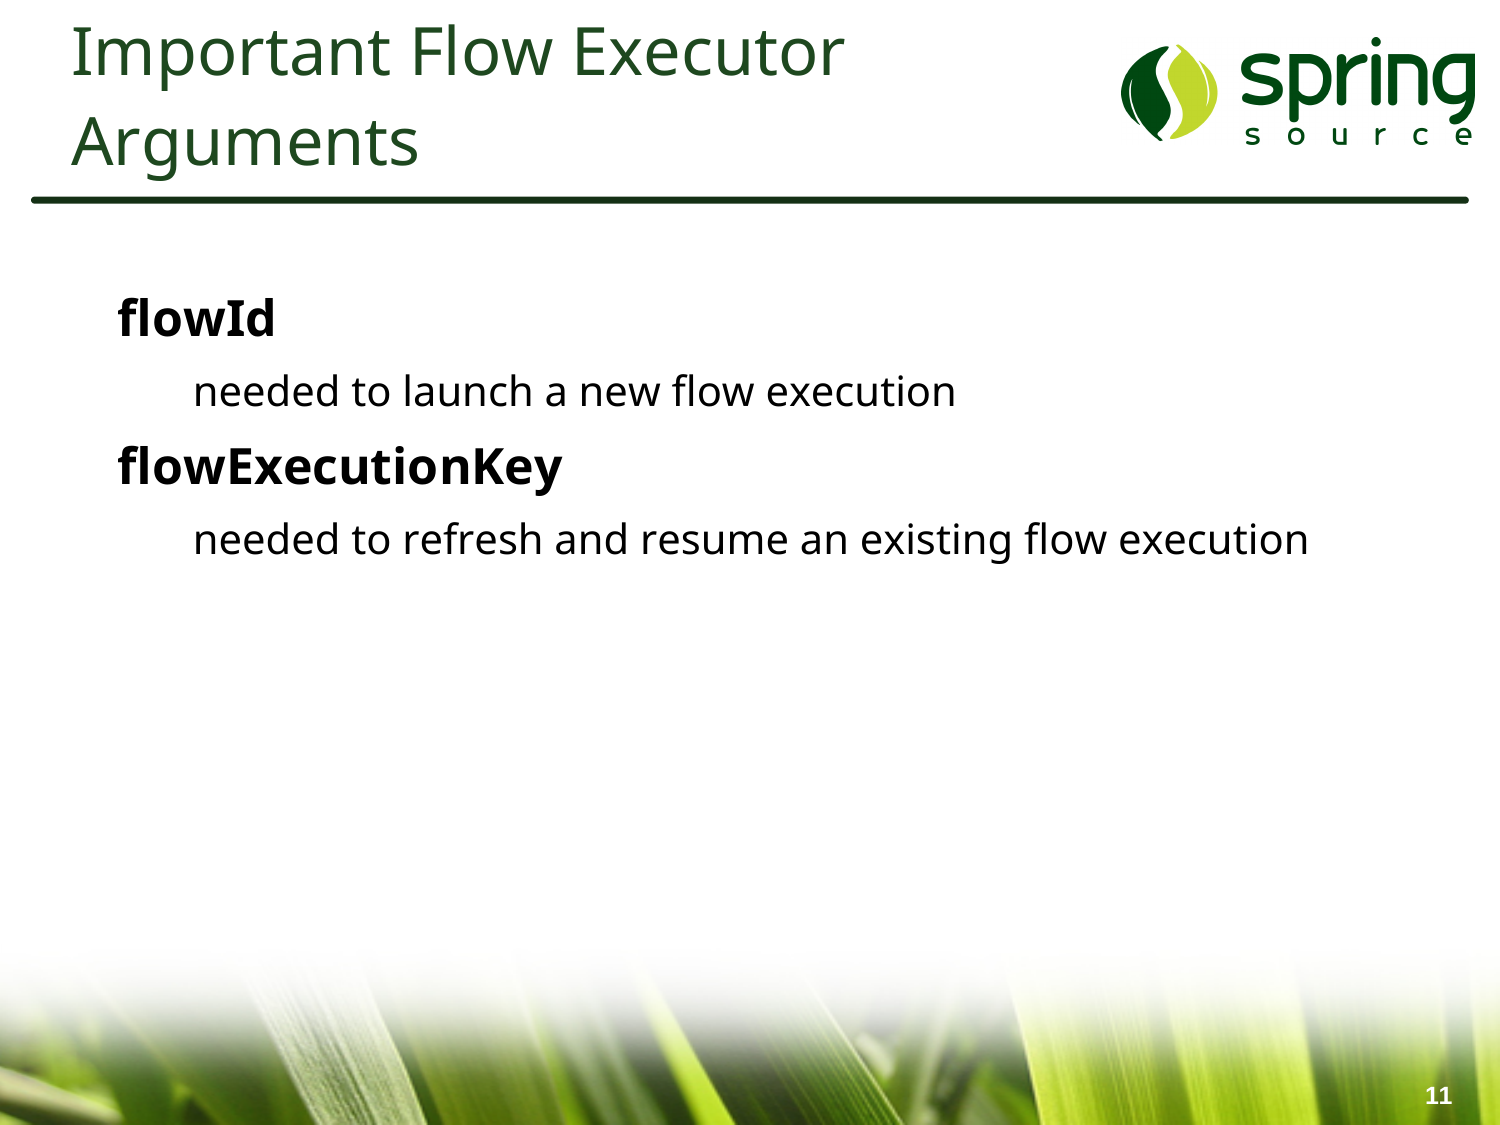

# Important Flow Executor Arguments
flowId
needed to launch a new flow execution
flowExecutionKey
needed to refresh and resume an existing flow execution